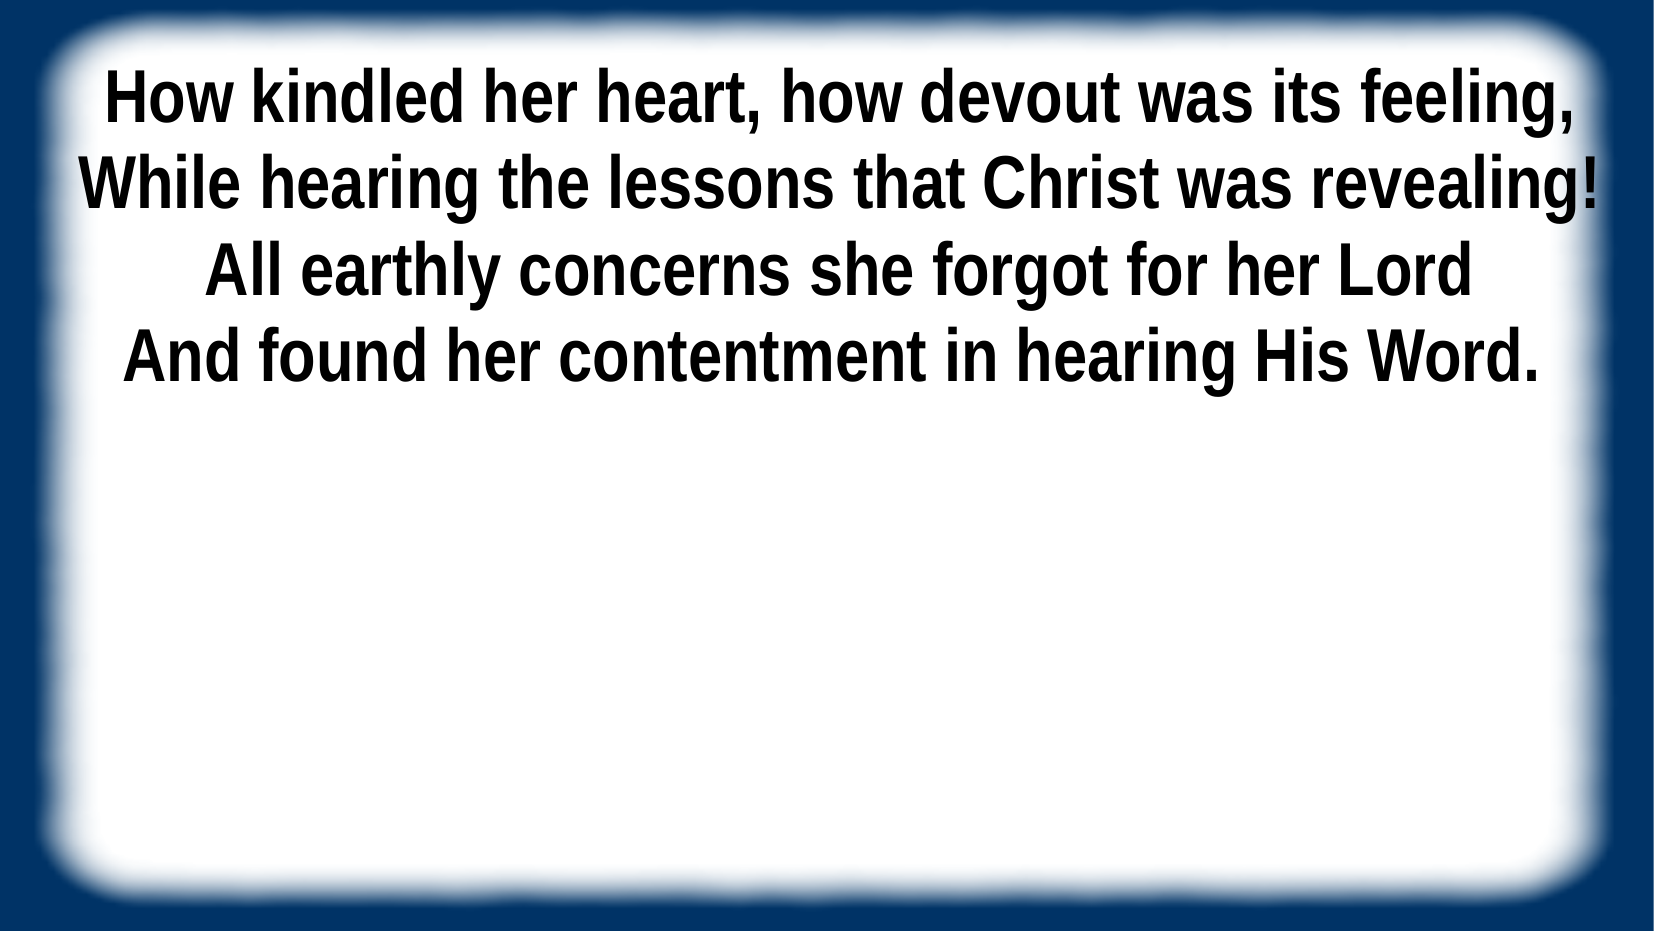

How kindled her heart, how devout was its feeling,
While hearing the lessons that Christ was revealing!
All earthly concerns she forgot for her Lord
And found her contentment in hearing His Word.